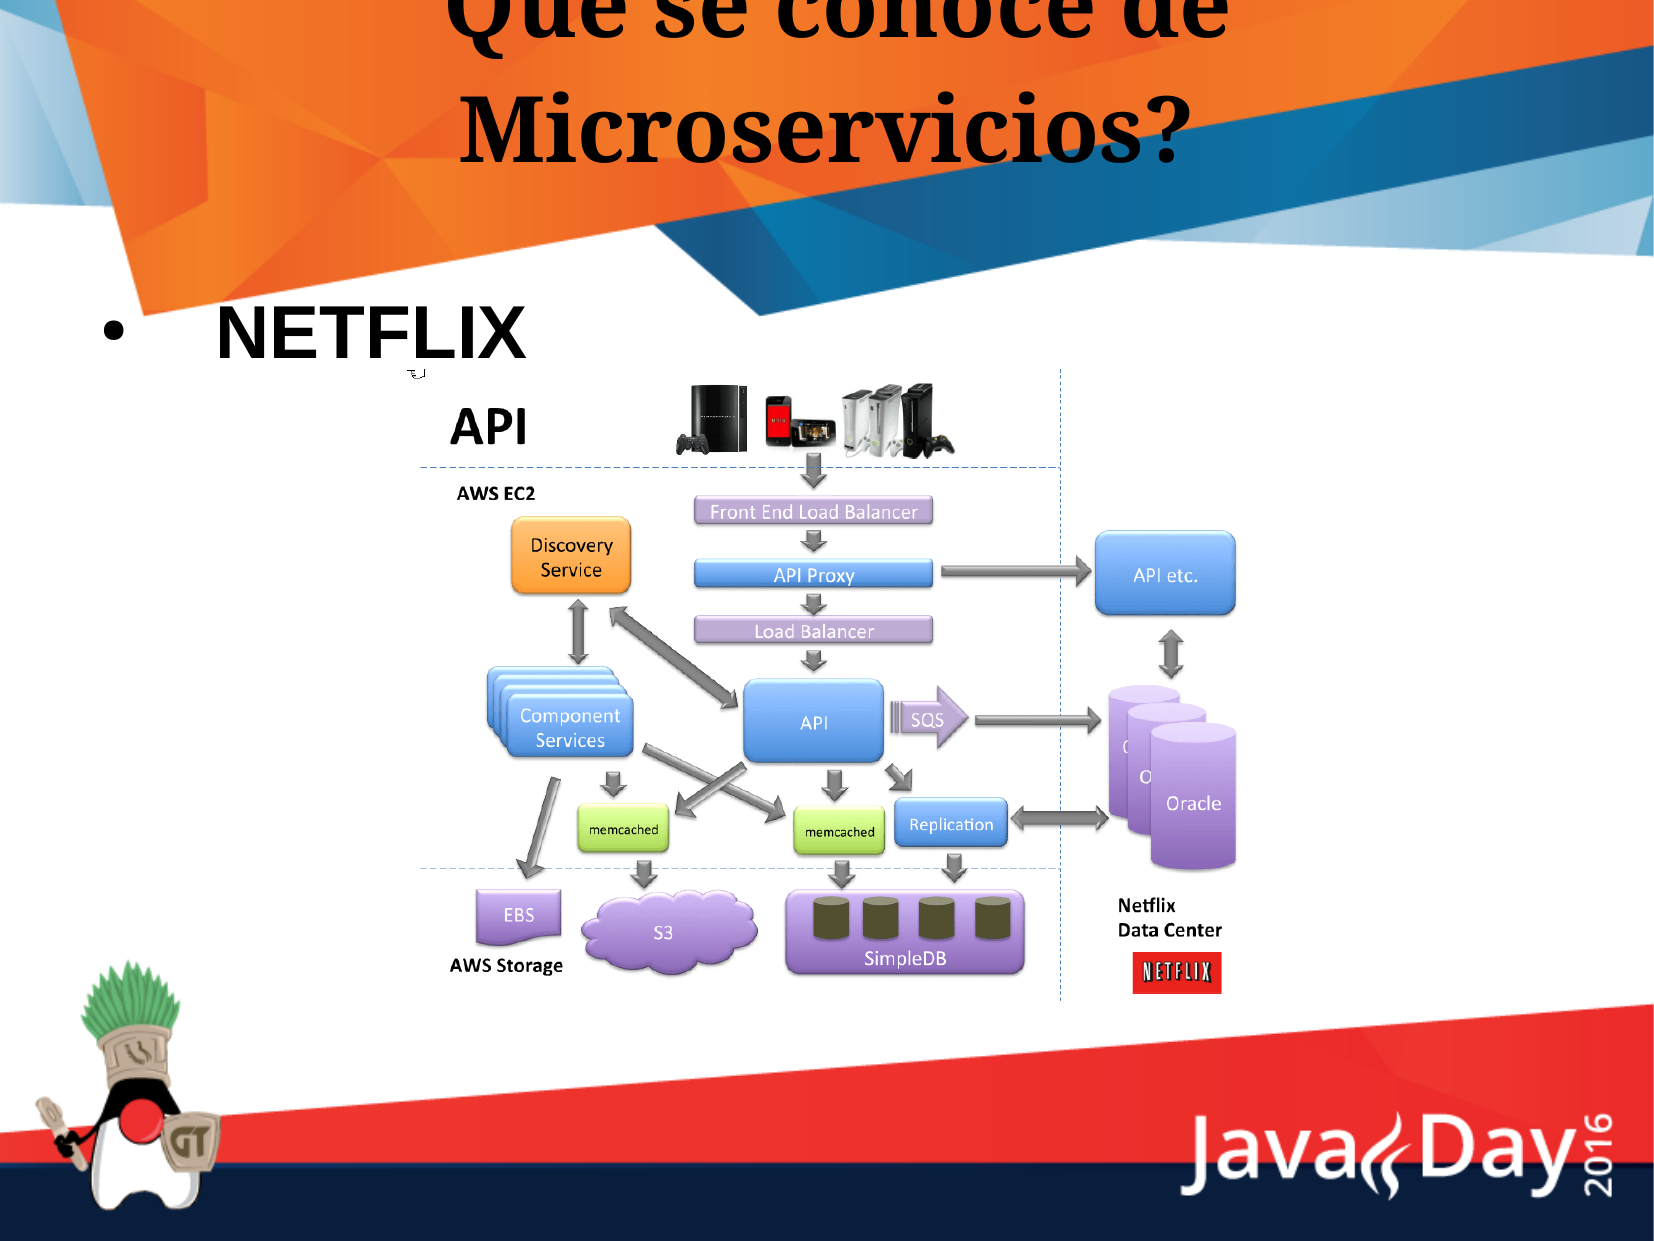

# Que se conoce de Microservicios?
 NETFLIX